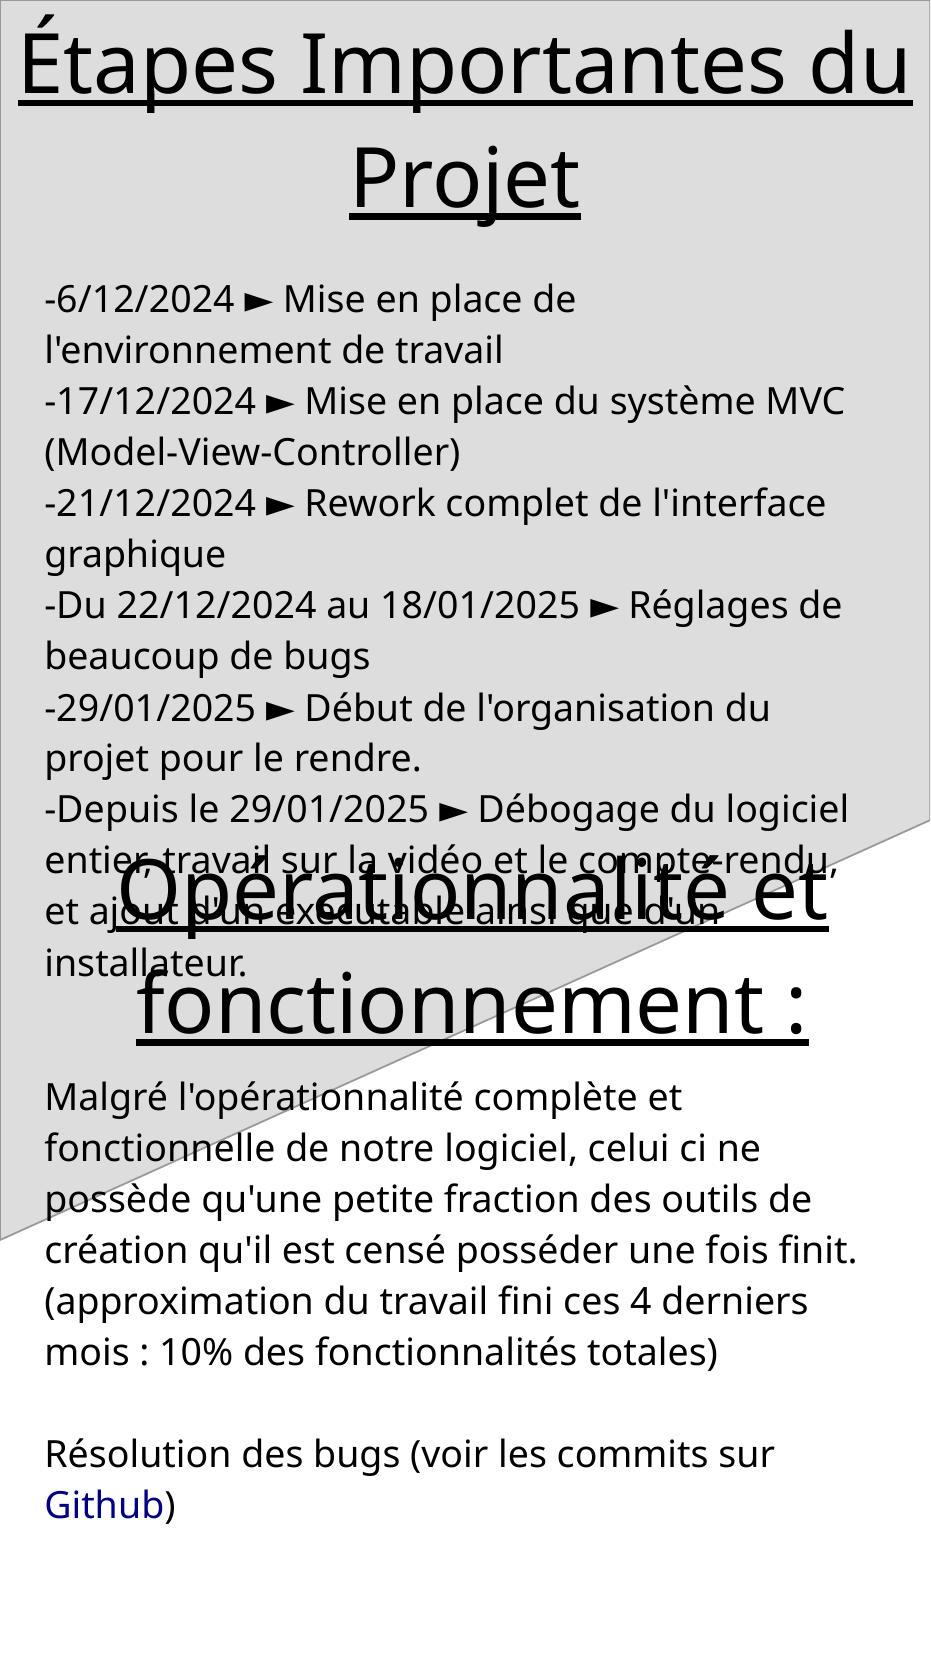

# Étapes Importantes du Projet
-6/12/2024 ► Mise en place de l'environnement de travail
-17/12/2024 ► Mise en place du système MVC (Model-View-Controller)
-21/12/2024 ► Rework complet de l'interface graphique
-Du 22/12/2024 au 18/01/2025 ► Réglages de beaucoup de bugs
-29/01/2025 ► Début de l'organisation du projet pour le rendre.
-Depuis le 29/01/2025 ► Débogage du logiciel entier, travail sur la vidéo et le compte-rendu, et ajout d'un exécutable ainsi que d'un installateur.
Opérationnalité et fonctionnement :
Malgré l'opérationnalité complète et fonctionnelle de notre logiciel, celui ci ne possède qu'une petite fraction des outils de création qu'il est censé posséder une fois finit. (approximation du travail fini ces 4 derniers mois : 10% des fonctionnalités totales)
Résolution des bugs (voir les commits sur Github)